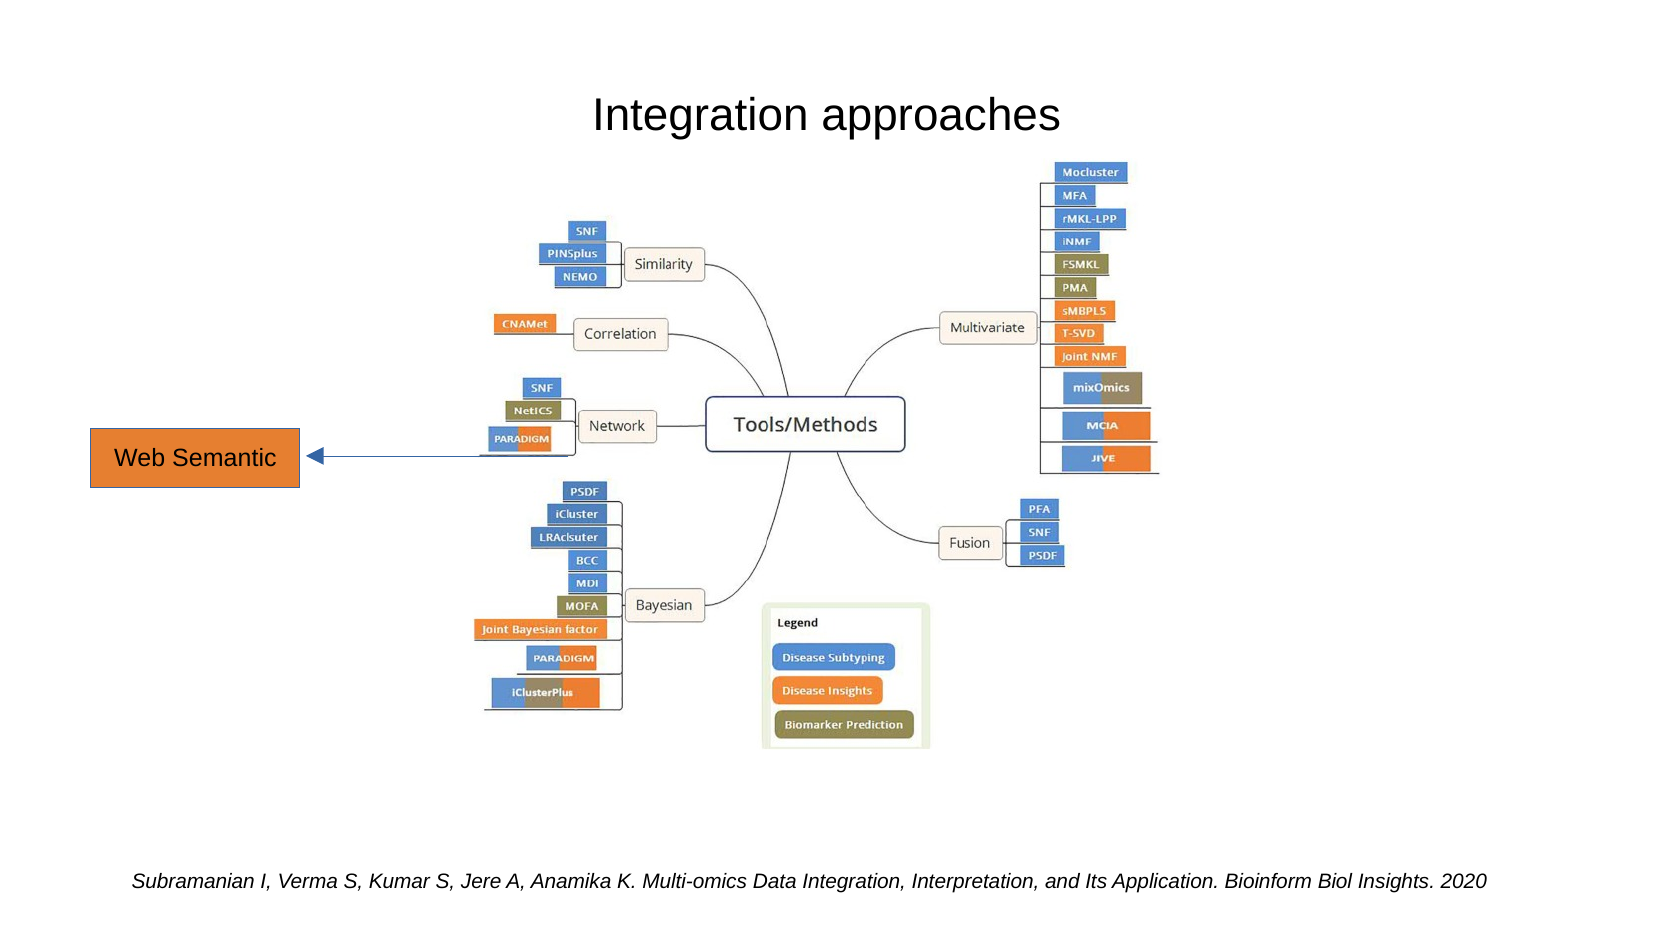

# Integration approaches
Web Semantic
Subramanian I, Verma S, Kumar S, Jere A, Anamika K. Multi-omics Data Integration, Interpretation, and Its Application. Bioinform Biol Insights. 2020